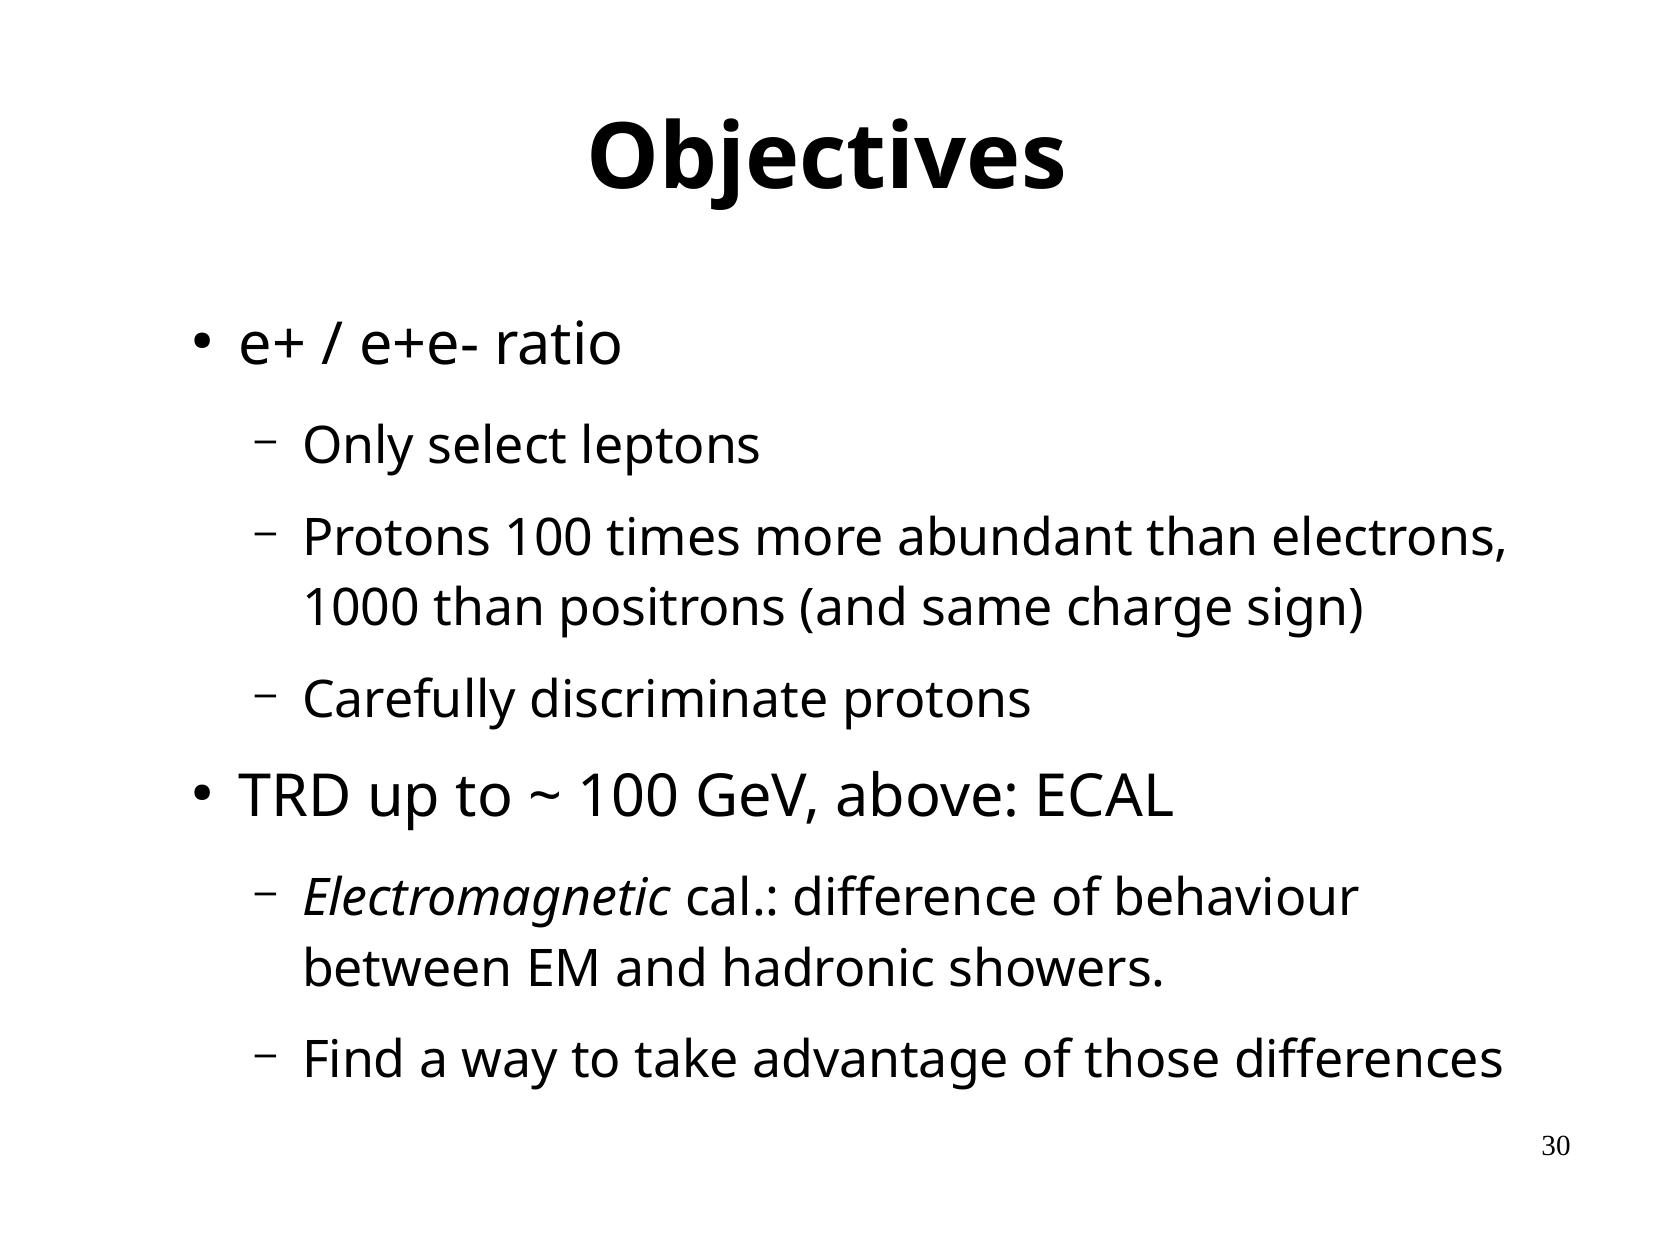

# Objectives
e+ / e+e- ratio
Only select leptons
Protons 100 times more abundant than electrons, 1000 than positrons (and same charge sign)
Carefully discriminate protons
TRD up to ~ 100 GeV, above: ECAL
Electromagnetic cal.: difference of behaviour between EM and hadronic showers.
Find a way to take advantage of those differences
30